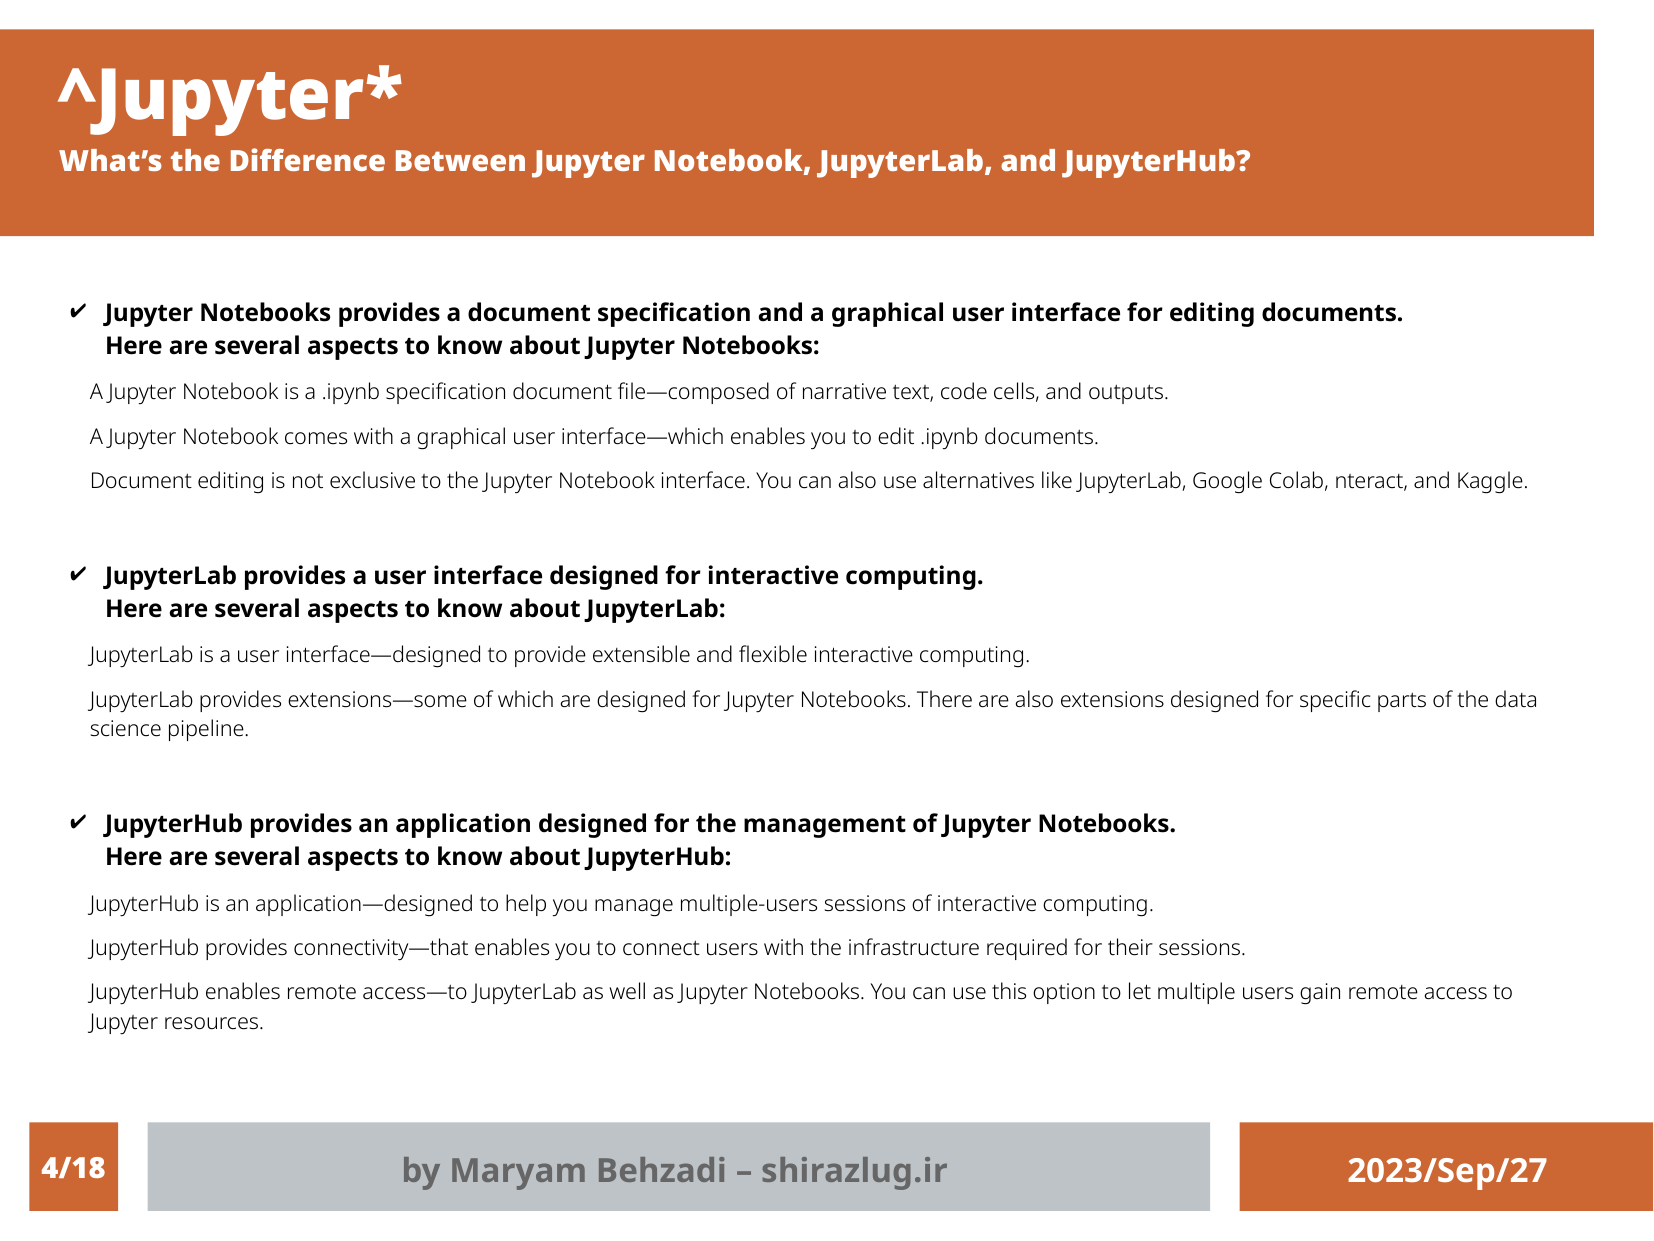

# ^Jupyter* What’s the Difference Between Jupyter Notebook, JupyterLab, and JupyterHub?
Jupyter Notebooks provides a document specification and a graphical user interface for editing documents.
Here are several aspects to know about Jupyter Notebooks:
A Jupyter Notebook is a .ipynb specification document file—composed of narrative text, code cells, and outputs.
A Jupyter Notebook comes with a graphical user interface—which enables you to edit .ipynb documents.
Document editing is not exclusive to the Jupyter Notebook interface. You can also use alternatives like JupyterLab, Google Colab, nteract, and Kaggle.
JupyterLab provides a user interface designed for interactive computing.
Here are several aspects to know about JupyterLab:
JupyterLab is a user interface—designed to provide extensible and flexible interactive computing.
JupyterLab provides extensions—some of which are designed for Jupyter Notebooks. There are also extensions designed for specific parts of the data science pipeline.
JupyterHub provides an application designed for the management of Jupyter Notebooks.
Here are several aspects to know about JupyterHub:
JupyterHub is an application—designed to help you manage multiple-users sessions of interactive computing.
JupyterHub provides connectivity—that enables you to connect users with the infrastructure required for their sessions.
JupyterHub enables remote access—to JupyterLab as well as Jupyter Notebooks. You can use this option to let multiple users gain remote access to Jupyter resources.
4